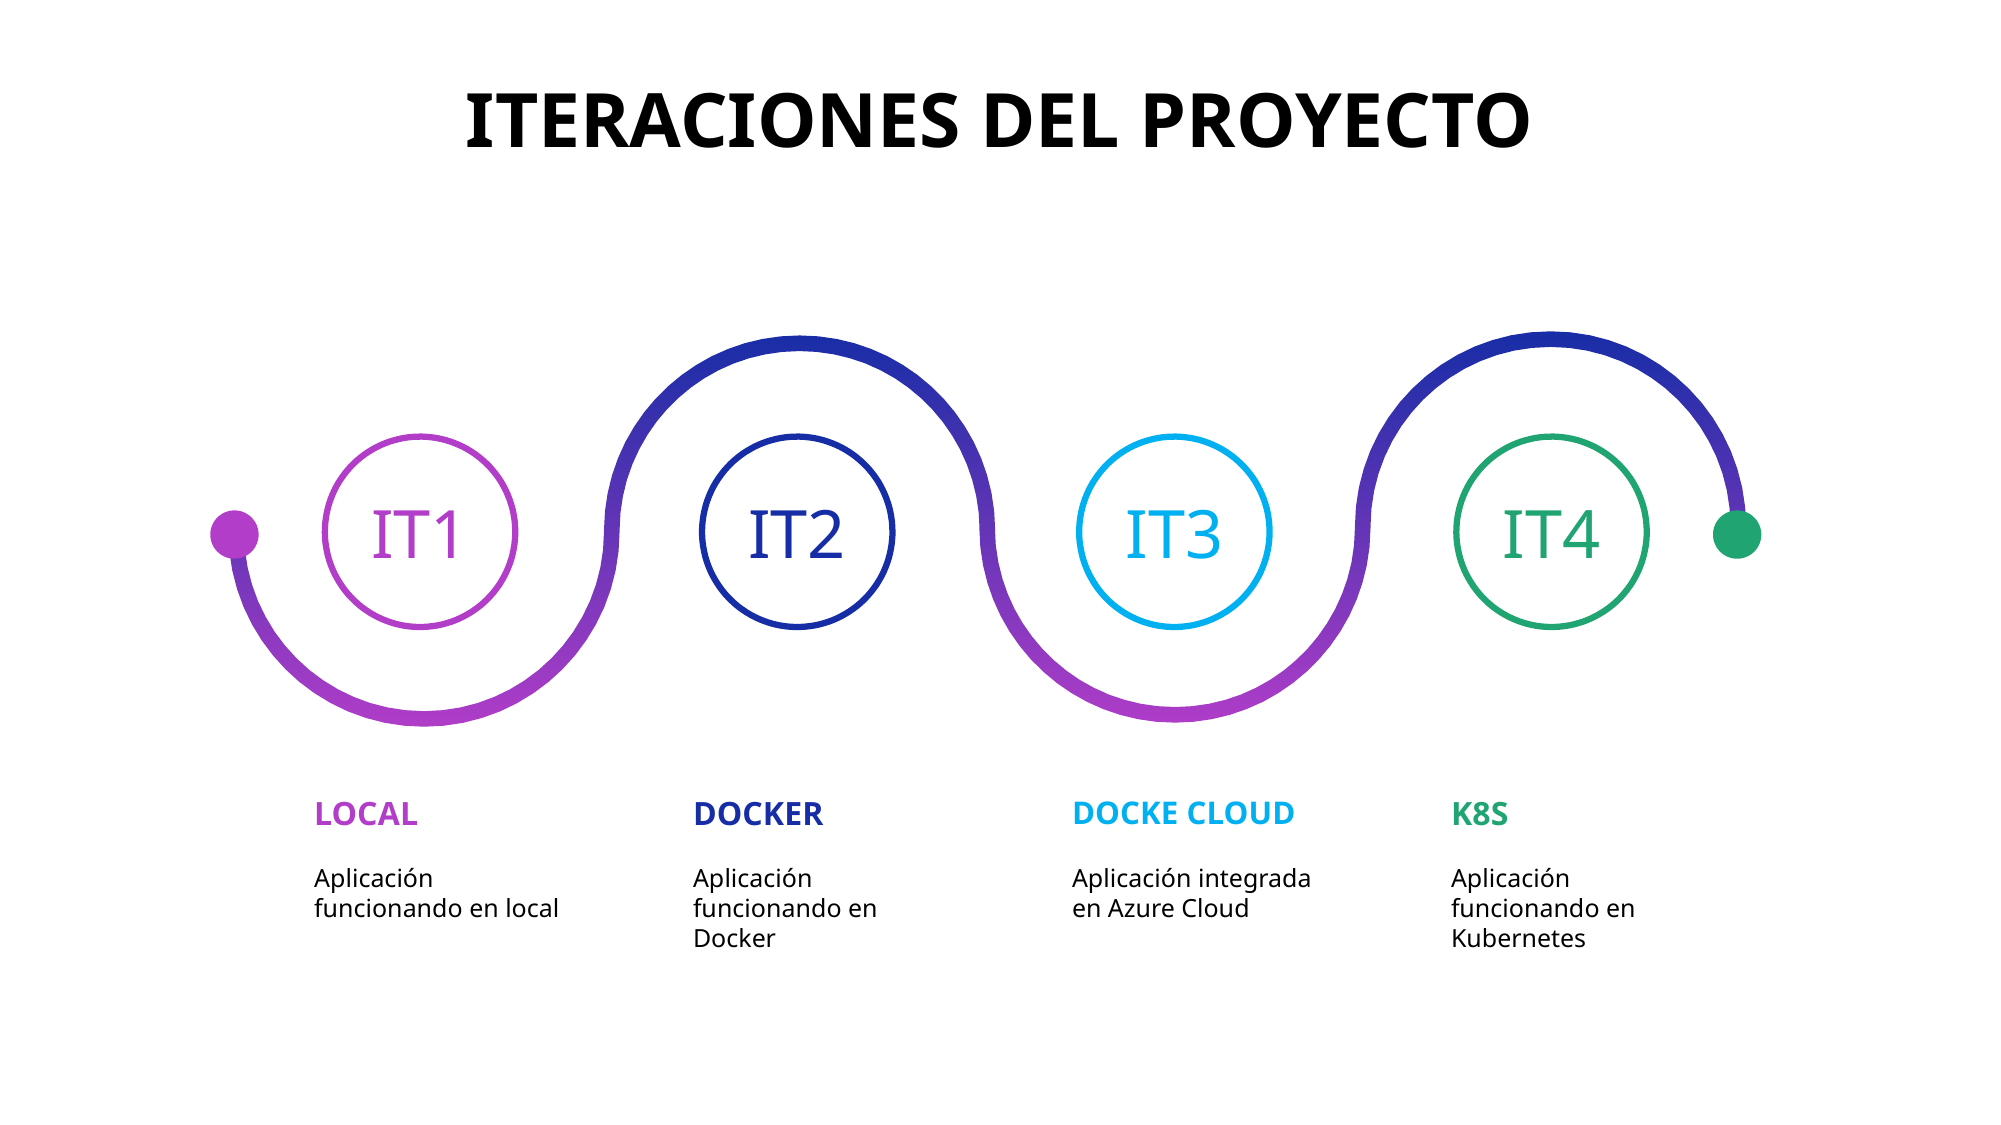

ITERACIONES del PROYECTO
IT1
IT2
IT3
IT4
# LOCAL
DOCKER
DOCKE CLOUD
K8S
Aplicación funcionando en local
Aplicación funcionando en Docker
Aplicación integrada en Azure Cloud
Aplicación funcionando en Kubernetes